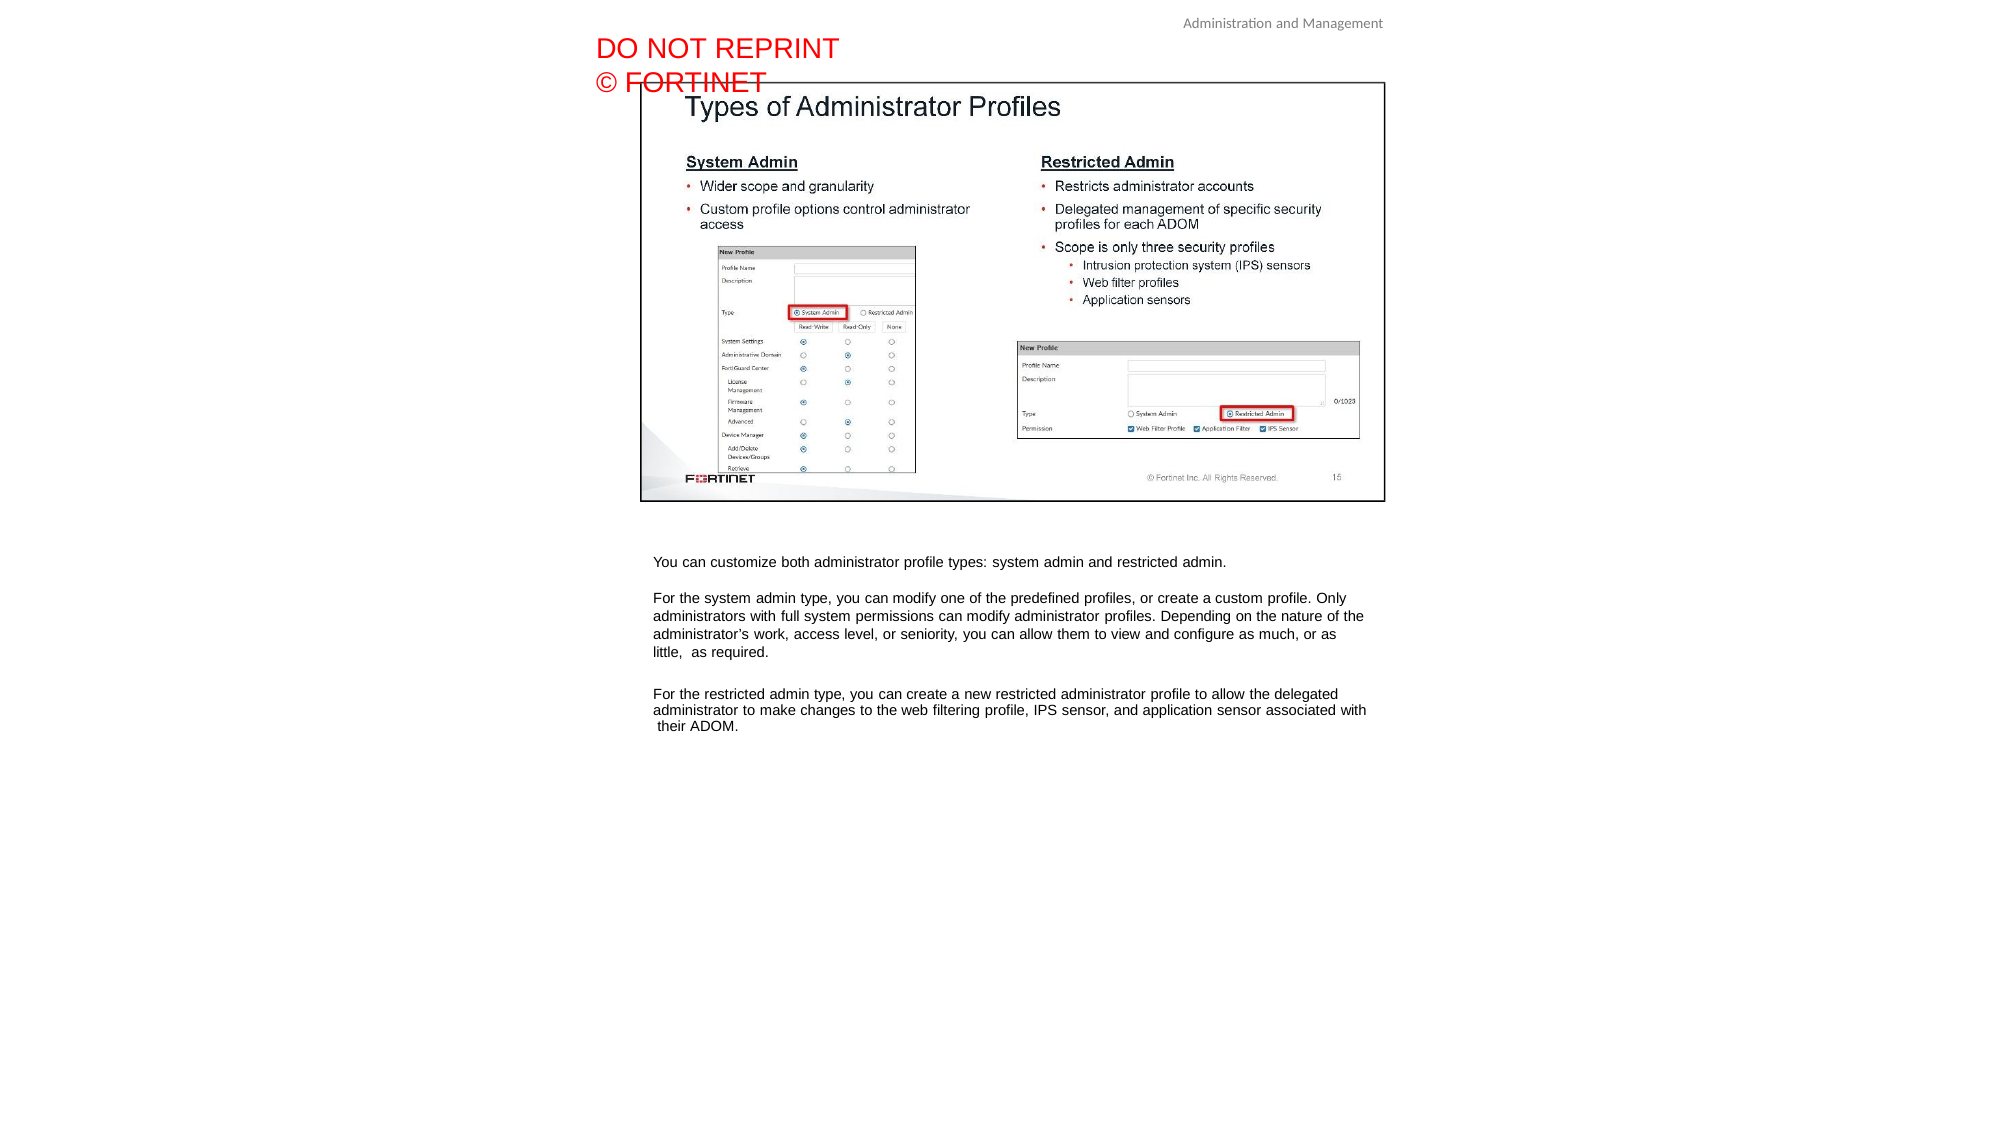

Administration and Management
DO NOT REPRINT
© FORTINET
You can customize both administrator profile types: system admin and restricted admin.
For the system admin type, you can modify one of the predefined profiles, or create a custom profile. Only administrators with full system permissions can modify administrator profiles. Depending on the nature of the administrator’s work, access level, or seniority, you can allow them to view and configure as much, or as little, as required.
For the restricted admin type, you can create a new restricted administrator profile to allow the delegated administrator to make changes to the web filtering profile, IPS sensor, and application sensor associated with their ADOM.
FortiManager 6.2 Study Guide
1